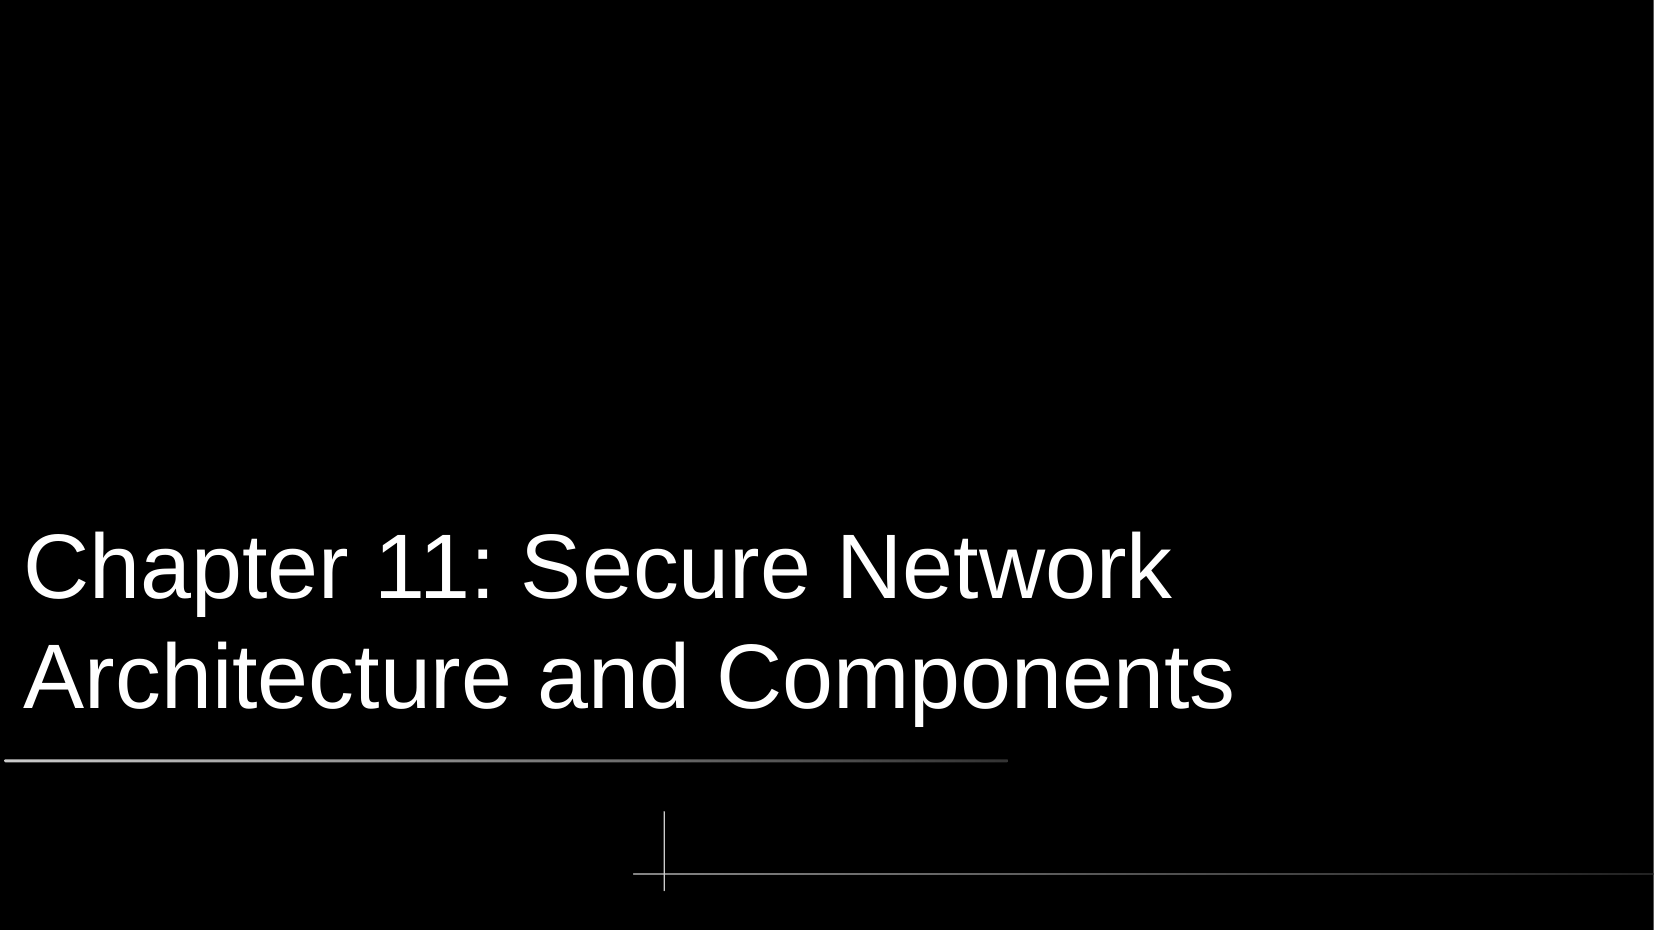

# Chapter 11: Secure Network Architecture and Components